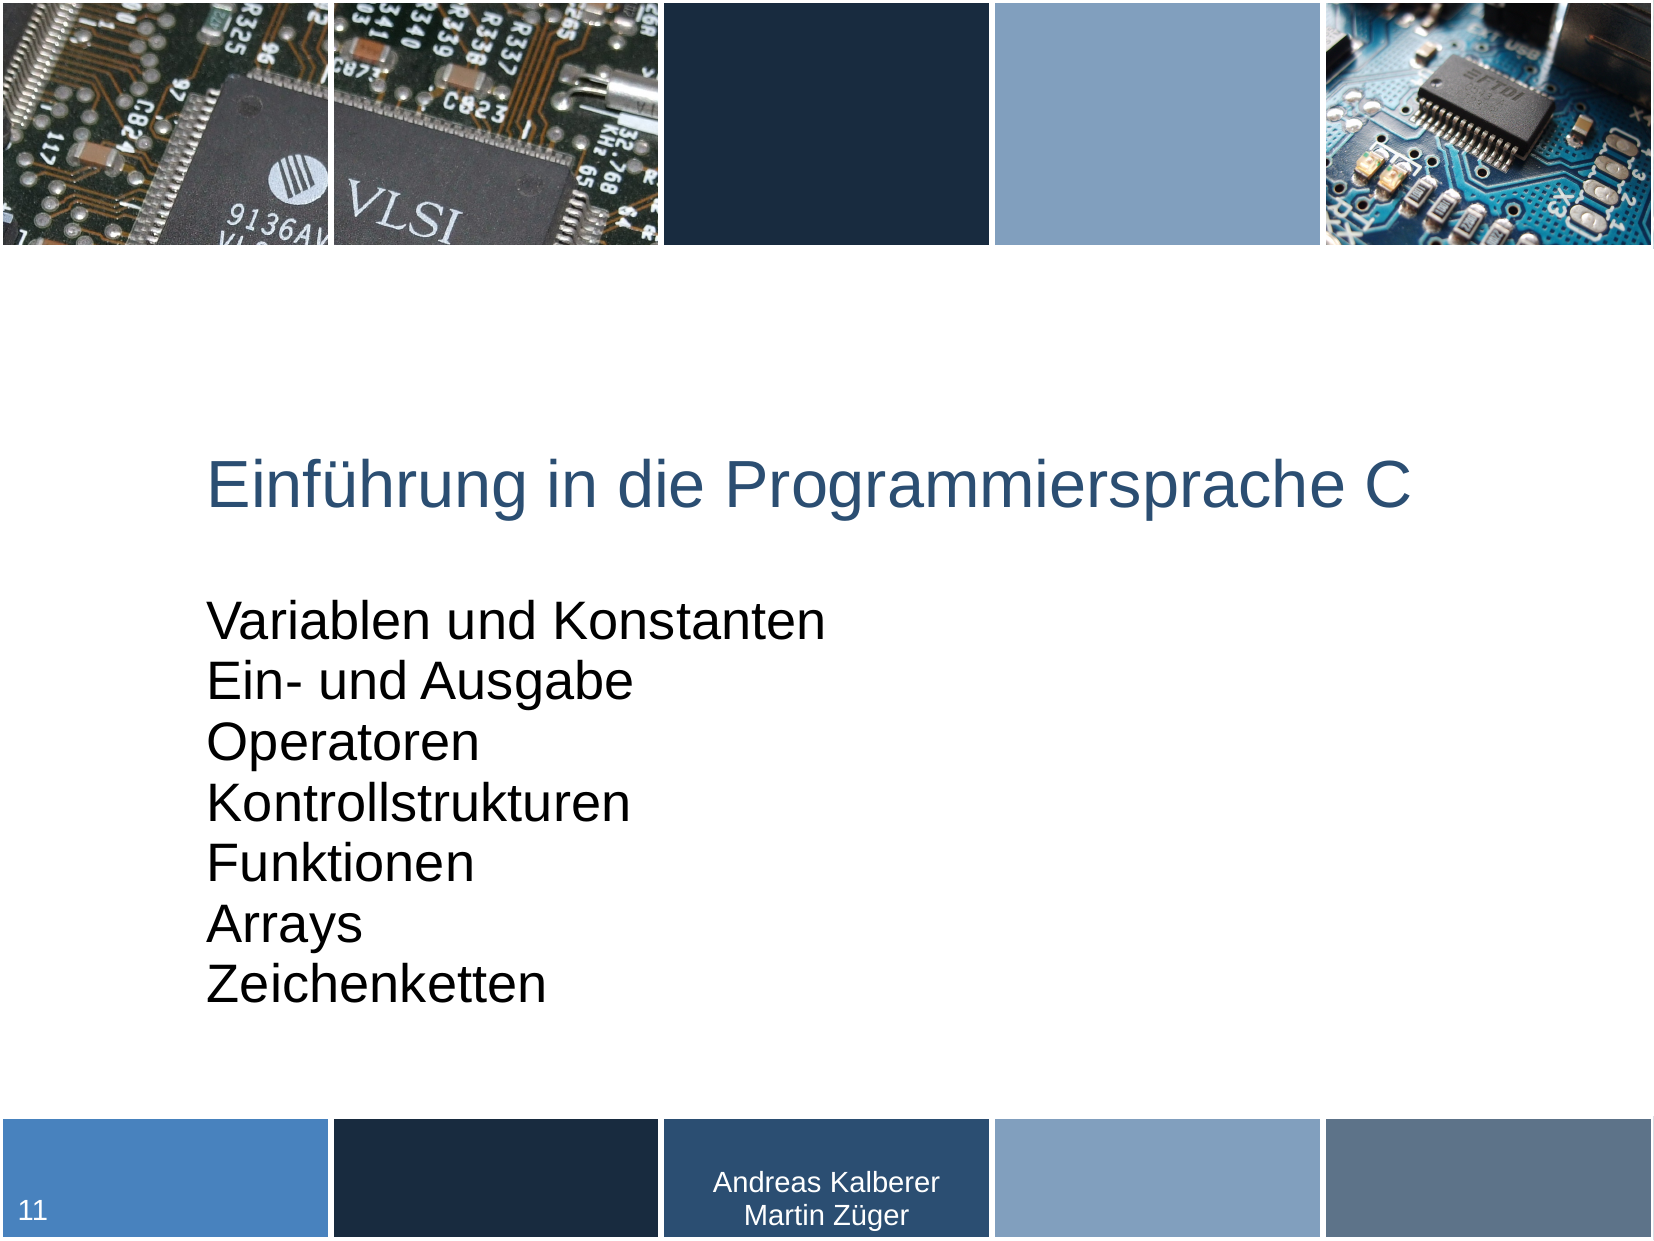

# Einführung in die Programmiersprache C
Variablen und Konstanten
Ein- und Ausgabe
Operatoren
Kontrollstrukturen
Funktionen
Arrays
Zeichenketten
LibreOffice Productivity Suite
11